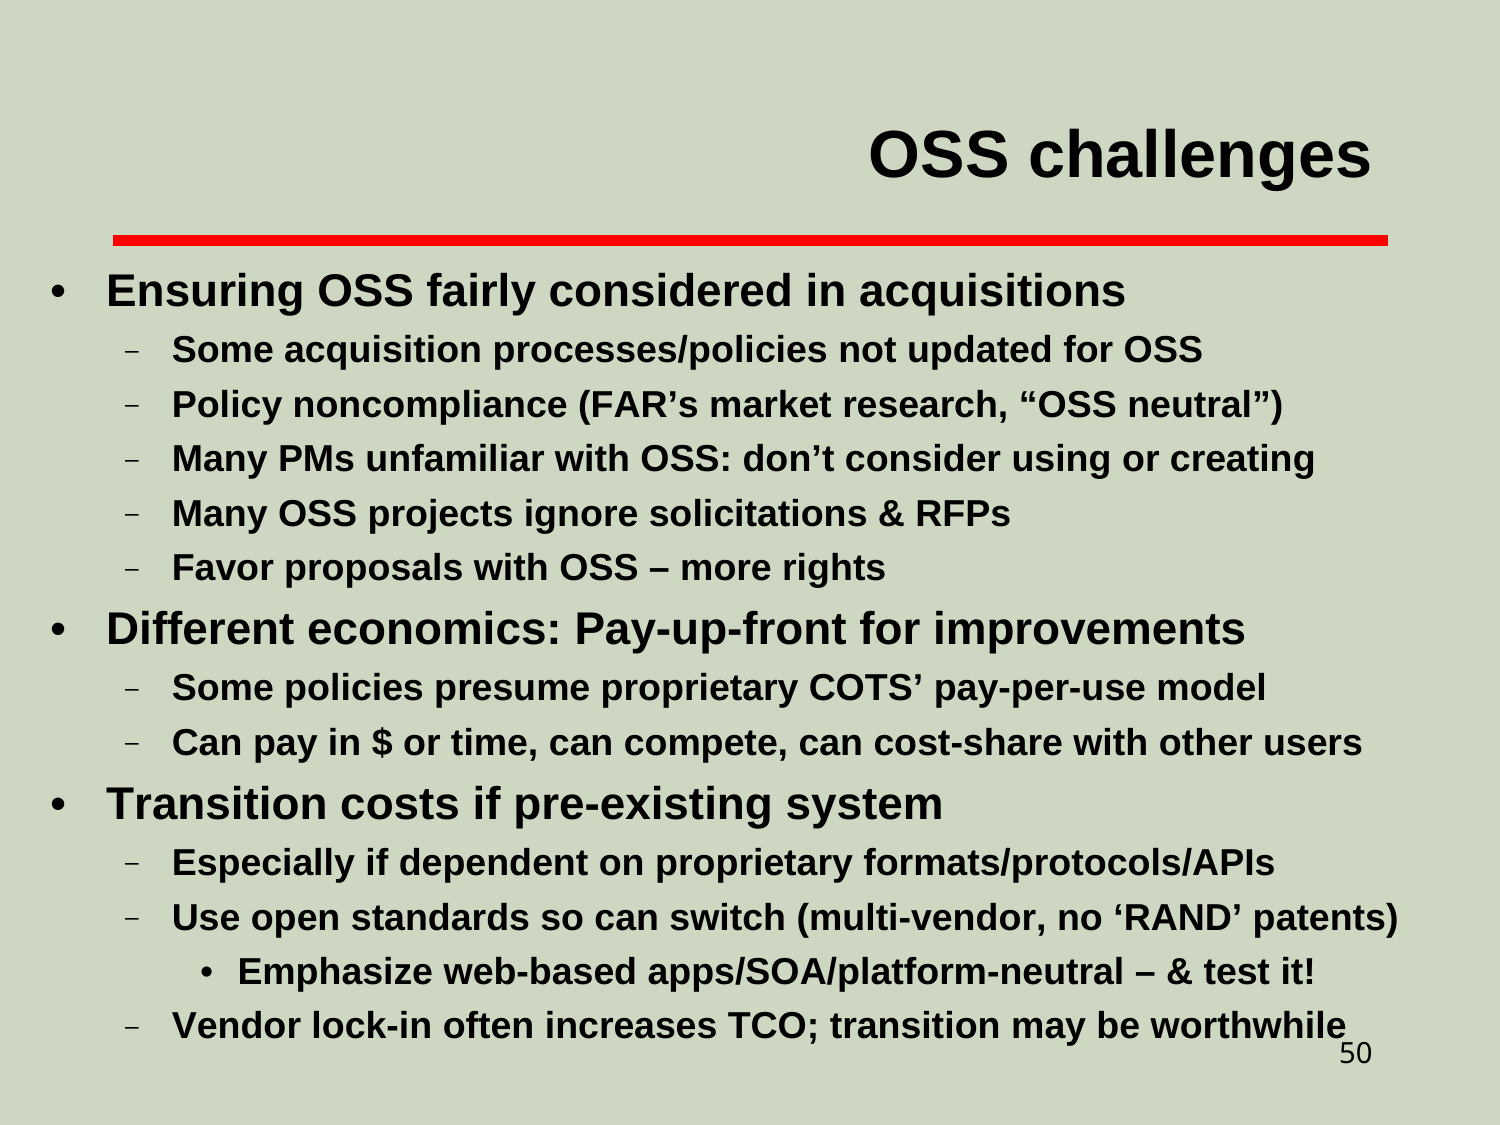

# OSS challenges
Ensuring OSS fairly considered in acquisitions
Some acquisition processes/policies not updated for OSS
Policy noncompliance (FAR’s market research, “OSS neutral”)
Many PMs unfamiliar with OSS: don’t consider using or creating
Many OSS projects ignore solicitations & RFPs
Favor proposals with OSS – more rights
Different economics: Pay-up-front for improvements
Some policies presume proprietary COTS’ pay-per-use model
Can pay in $ or time, can compete, can cost-share with other users
Transition costs if pre-existing system
Especially if dependent on proprietary formats/protocols/APIs
Use open standards so can switch (multi-vendor, no ‘RAND’ patents)
Emphasize web-based apps/SOA/platform-neutral – & test it!
Vendor lock-in often increases TCO; transition may be worthwhile